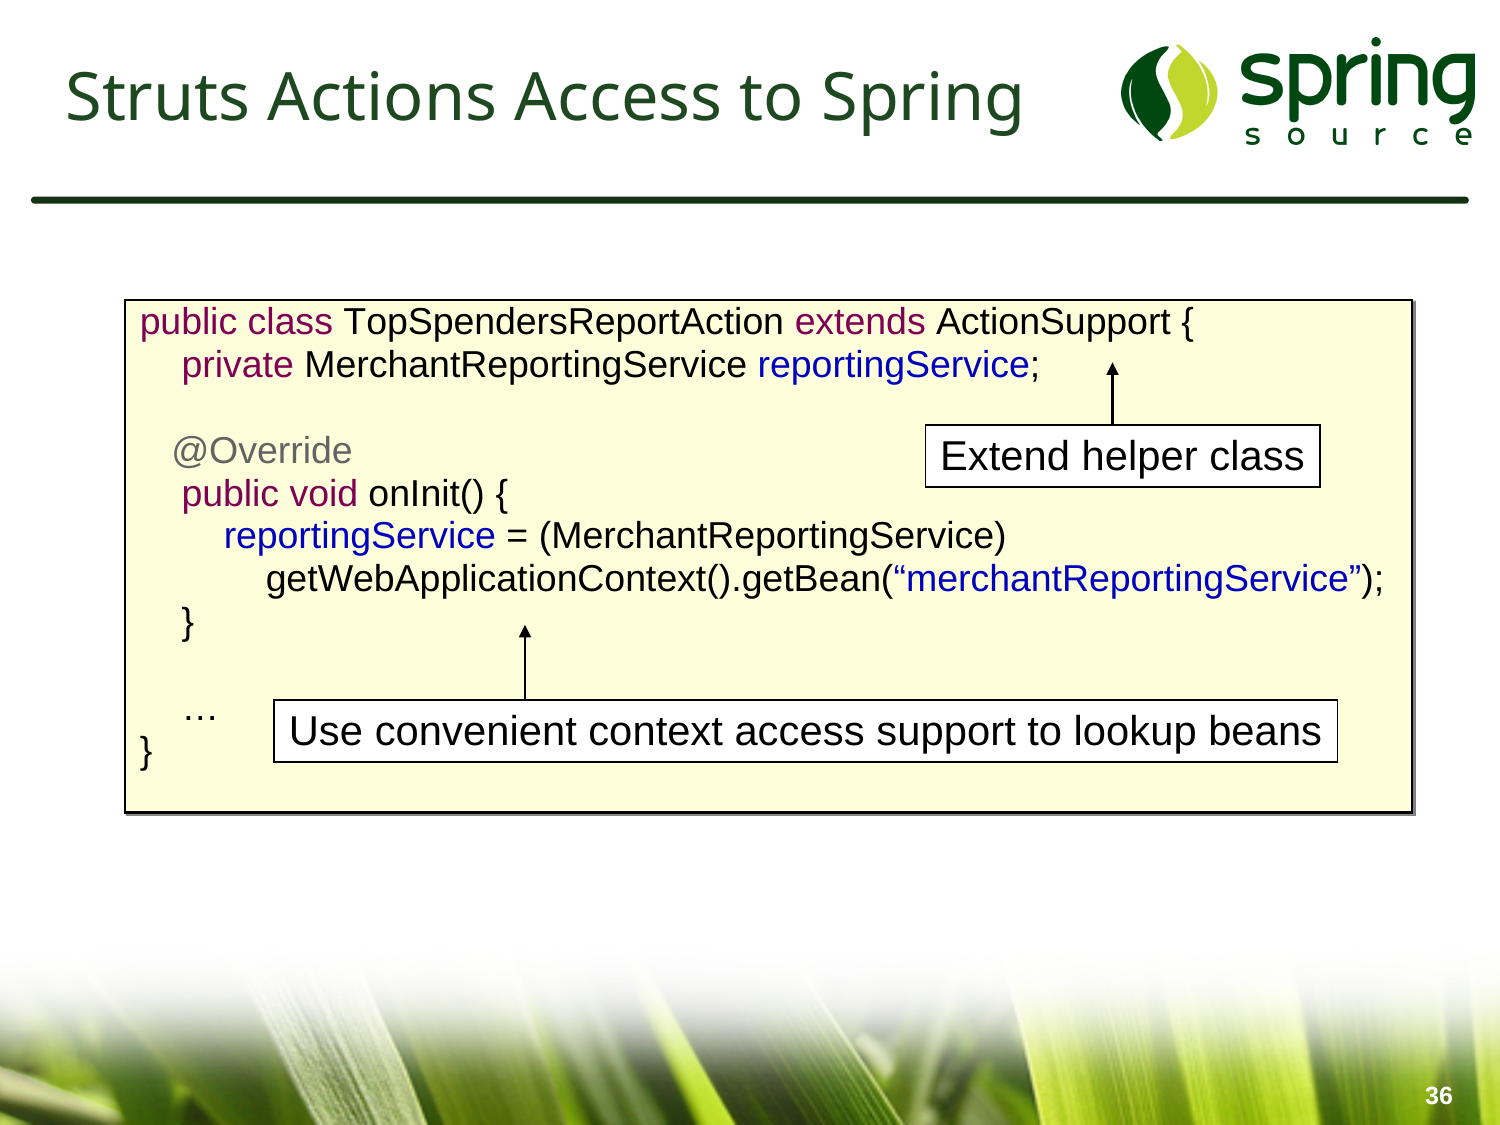

# Struts Actions Access to Spring
public class TopSpendersReportAction extends ActionSupport {
 private MerchantReportingService reportingService;
 @Override
 public void onInit() {
 reportingService = (MerchantReportingService)
 getWebApplicationContext().getBean(“merchantReportingService”);
 }
 …
}
Extend helper class
Use convenient context access support to lookup beans